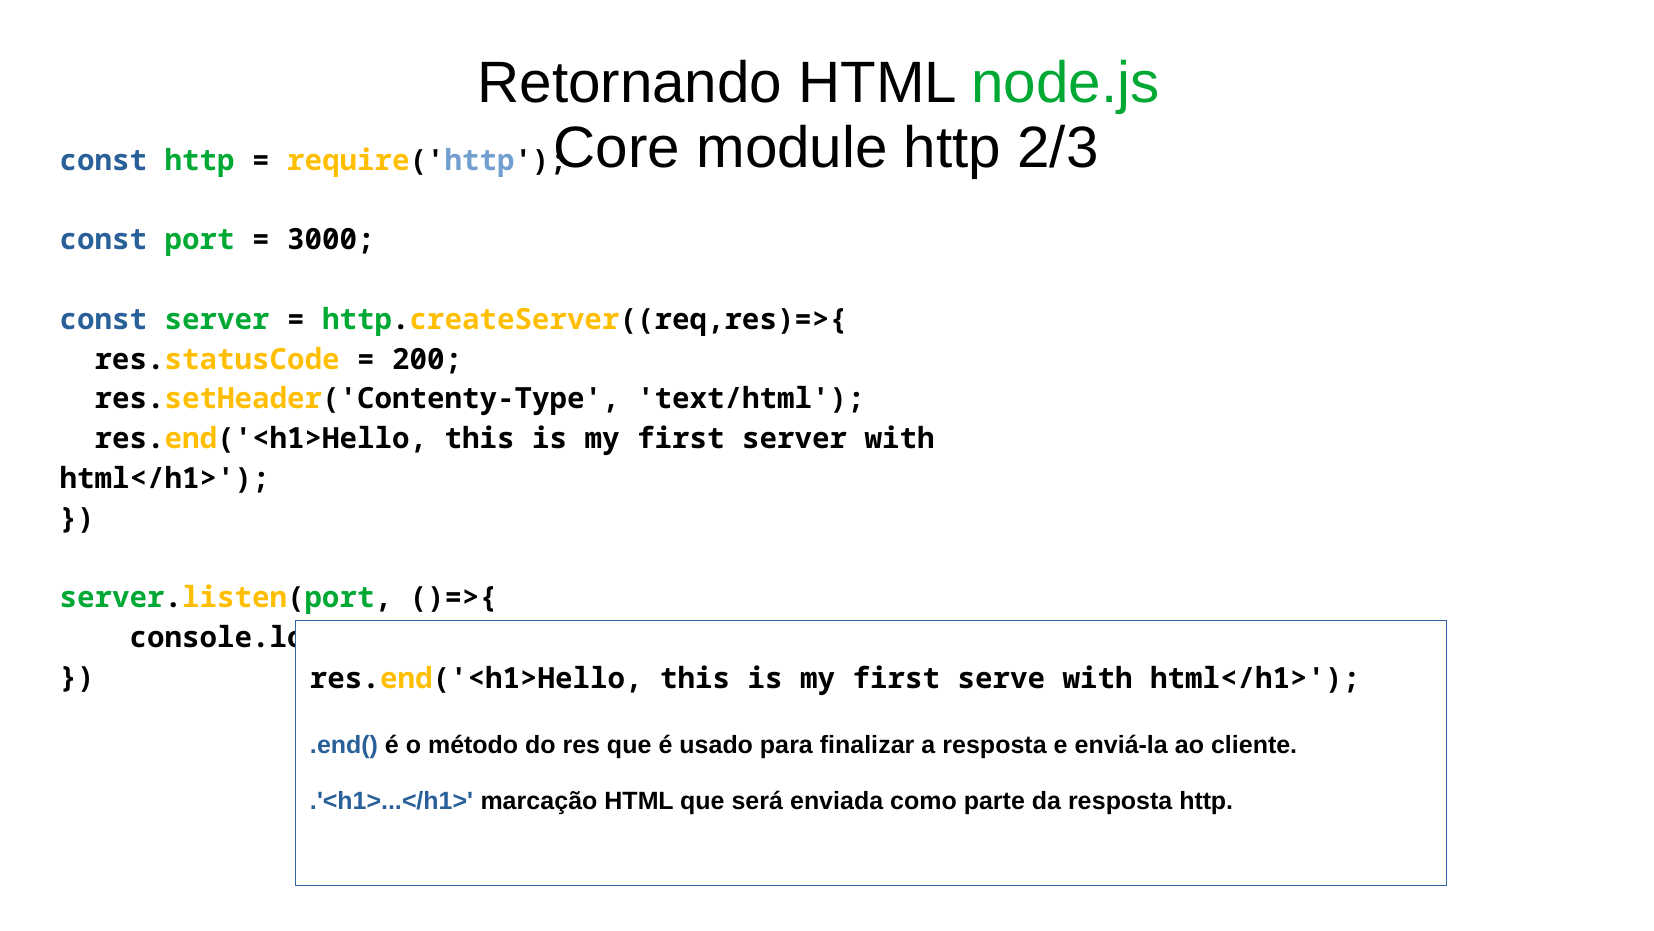

# Retornando HTML node.js Core module http 2/3
const http = require('http');
const port = 3000;
const server = http.createServer((req,res)=>{
 res.statusCode = 200;
 res.setHeader('Contenty-Type', 'text/html');
 res.end('<h1>Hello, this is my first server with html</h1>');
})
server.listen(port, ()=>{
 console.log(`Server running on port: ${port}`);
})
res.end('<h1>Hello, this is my first serve with html</h1>');
.end() é o método do res que é usado para finalizar a resposta e enviá-la ao cliente.
.'<h1>...</h1>' marcação HTML que será enviada como parte da resposta http.